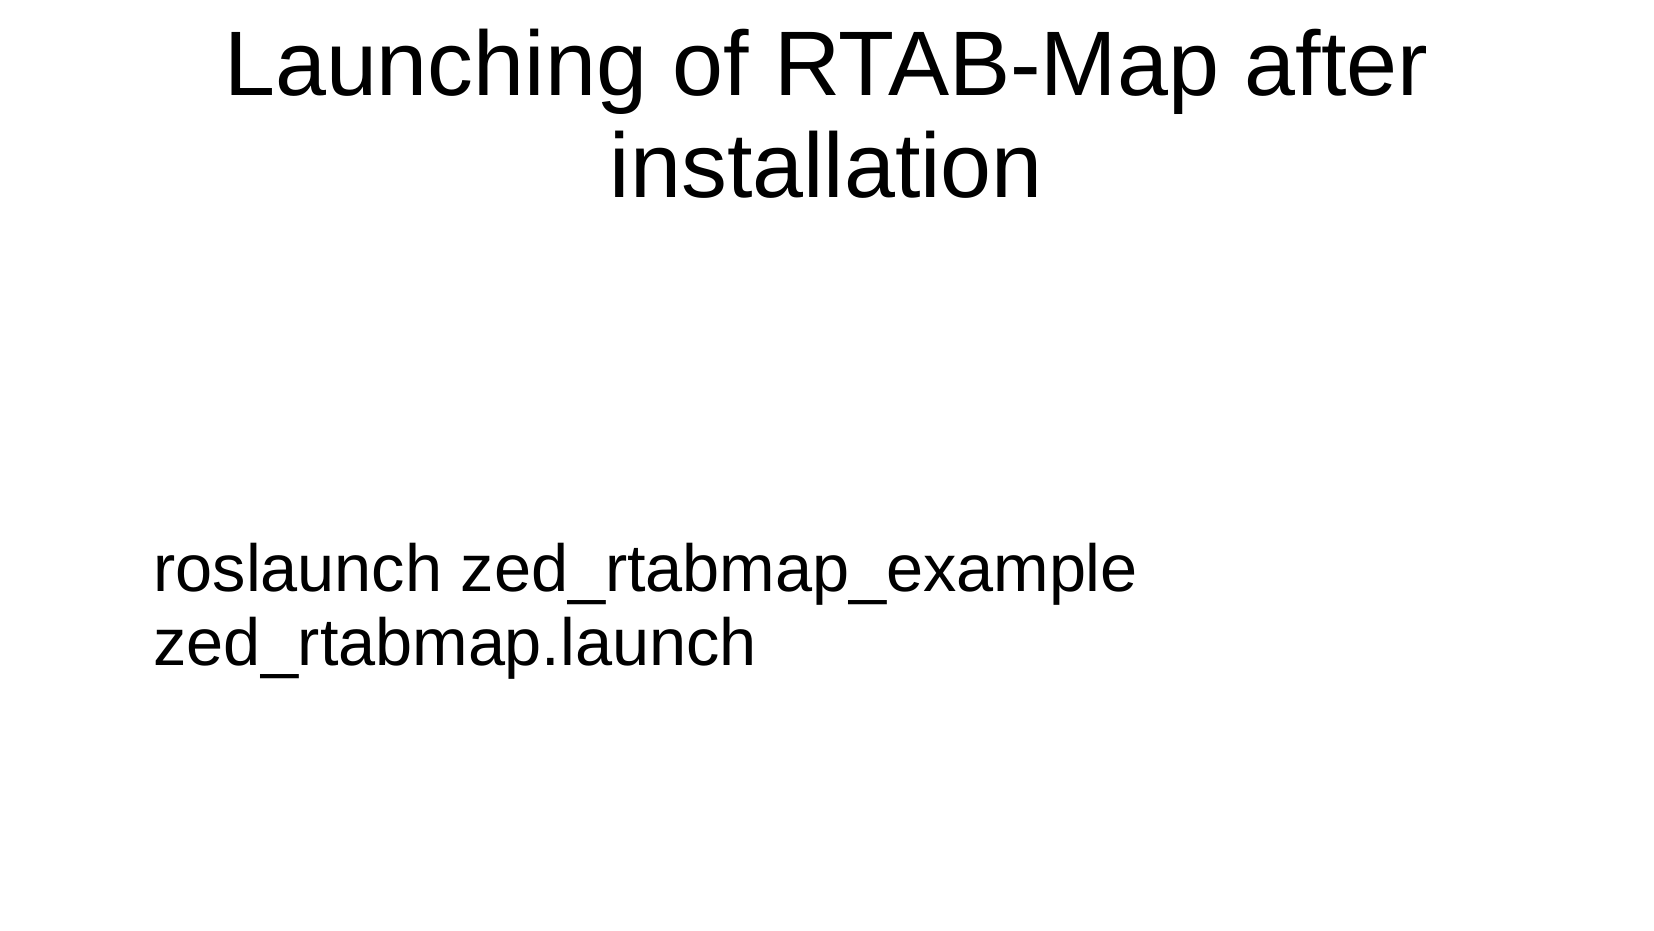

# Launching of RTAB-Map after installation
roslaunch zed_rtabmap_example zed_rtabmap.launch